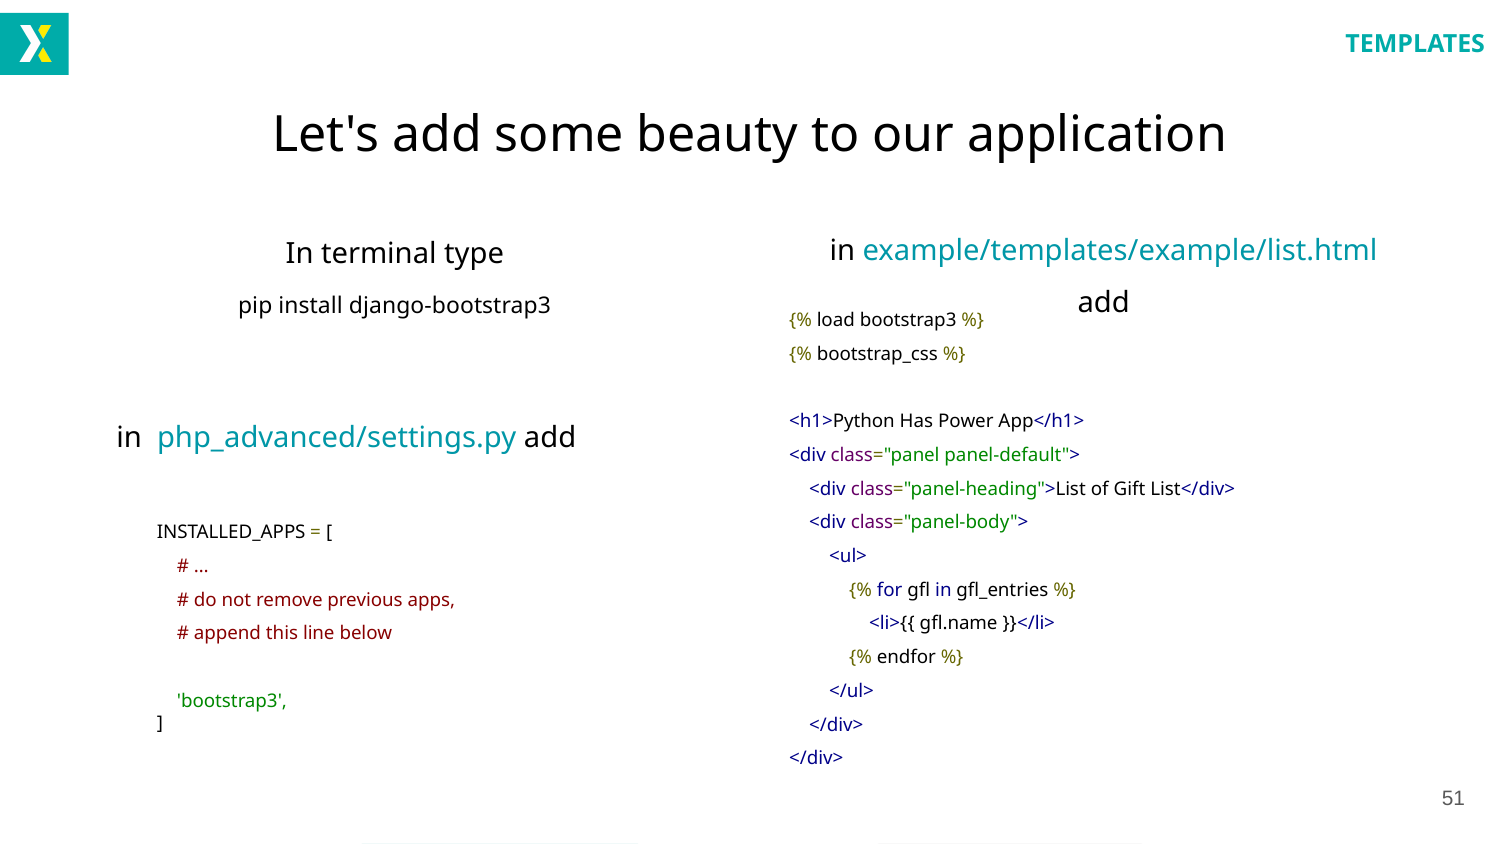

Let's add some beauty to our application
in example/templates/example/list.html add
In terminal type
pip install django-bootstrap3
{% load bootstrap3 %}
{% bootstrap_css %}
<h1>Python Has Power App</h1>
<div class="panel panel-default">
 <div class="panel-heading">List of Gift List</div>
 <div class="panel-body">
 <ul>
 {% for gfl in gfl_entries %}
 <li>{{ gfl.name }}</li>
 {% endfor %}
 </ul>
 </div>
</div>
in php_advanced/settings.py add
INSTALLED_APPS = [
 # …
 # do not remove previous apps,
 # append this line below
 'bootstrap3',
]